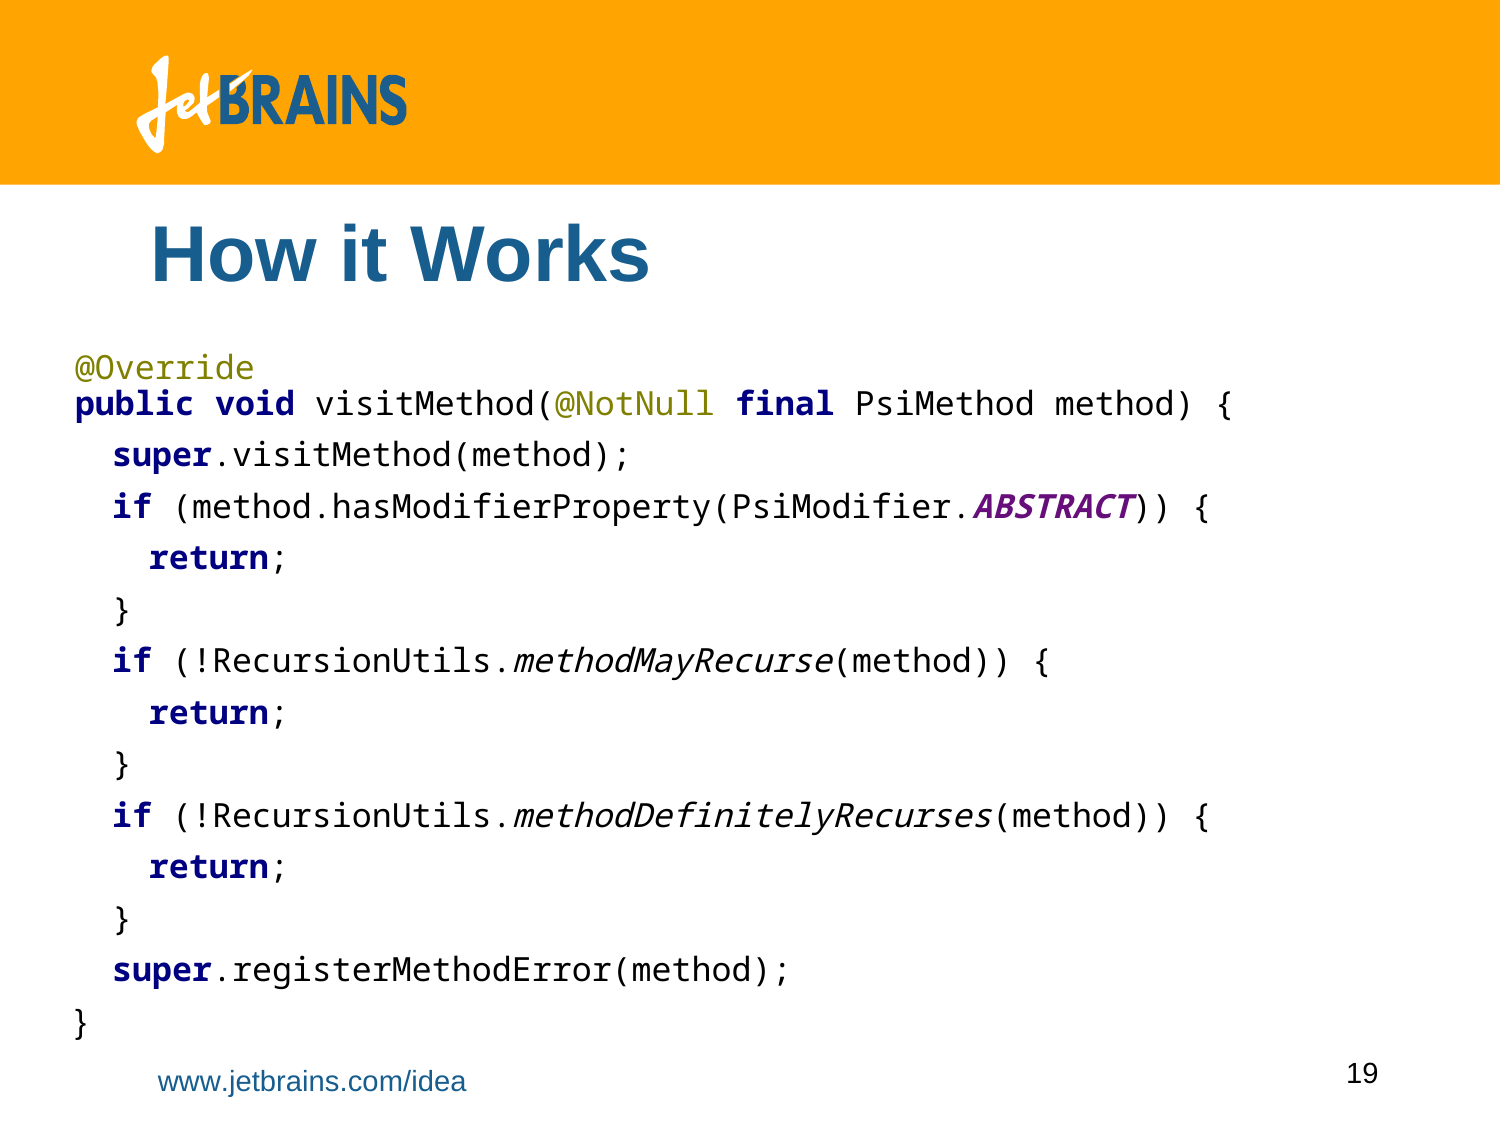

# How it Works
@Override
public void visitMethod(@NotNull final PsiMethod method) {
 super.visitMethod(method);
 if (method.hasModifierProperty(PsiModifier.ABSTRACT)) {
 return;
 }
 if (!RecursionUtils.methodMayRecurse(method)) {
 return;
 }
 if (!RecursionUtils.methodDefinitelyRecurses(method)) {
 return;
 }
 super.registerMethodError(method);
}